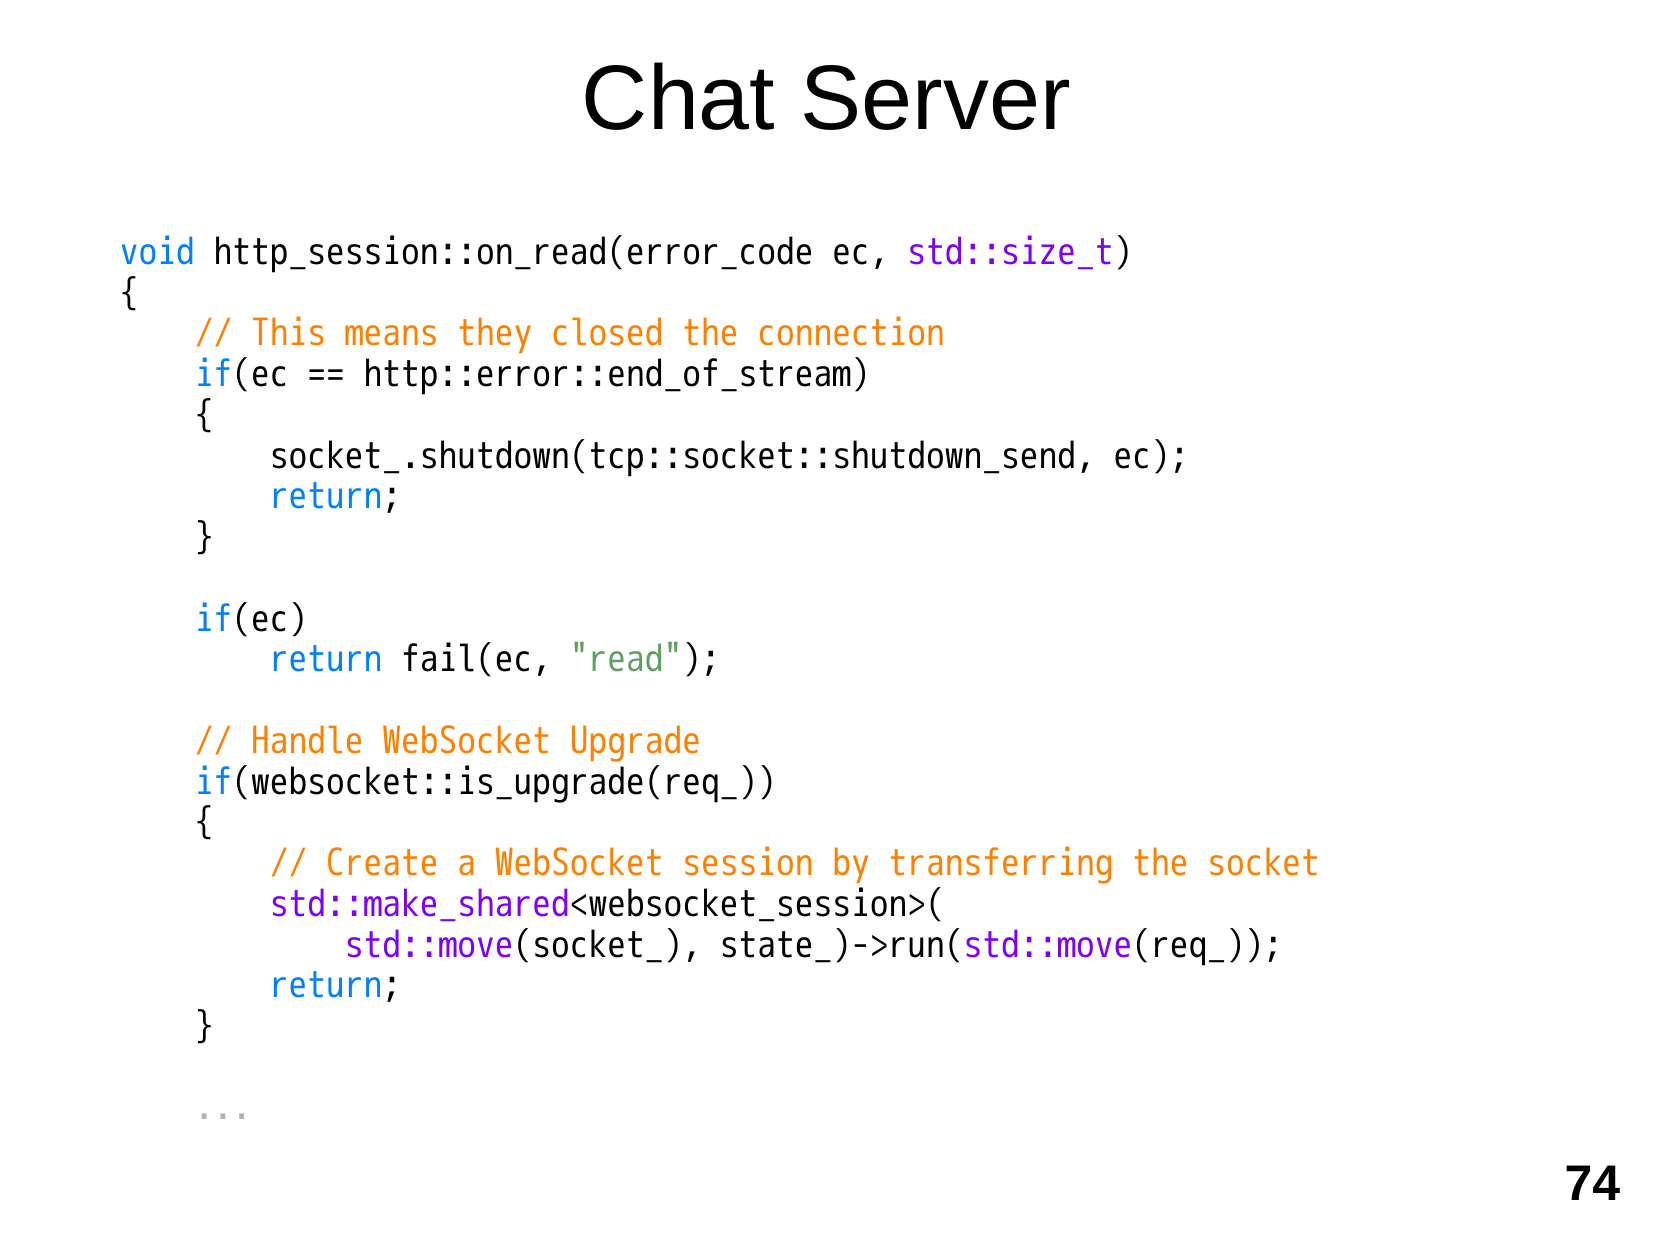

# Chat Server
void http_session::on_read(error_code ec, std::size_t)
{
	// This means they closed the connection
	if(ec == http::error::end_of_stream)
	{
		socket_.shutdown(tcp::socket::shutdown_send, ec);
		return;
	}
	if(ec)
		return fail(ec, "read");
	// Handle WebSocket Upgrade
	if(websocket::is_upgrade(req_))
	{
		// Create a WebSocket session by transferring the socket
		std::make_shared<websocket_session>(
			std::move(socket_), state_)->run(std::move(req_));
		return;
	}
	...
74